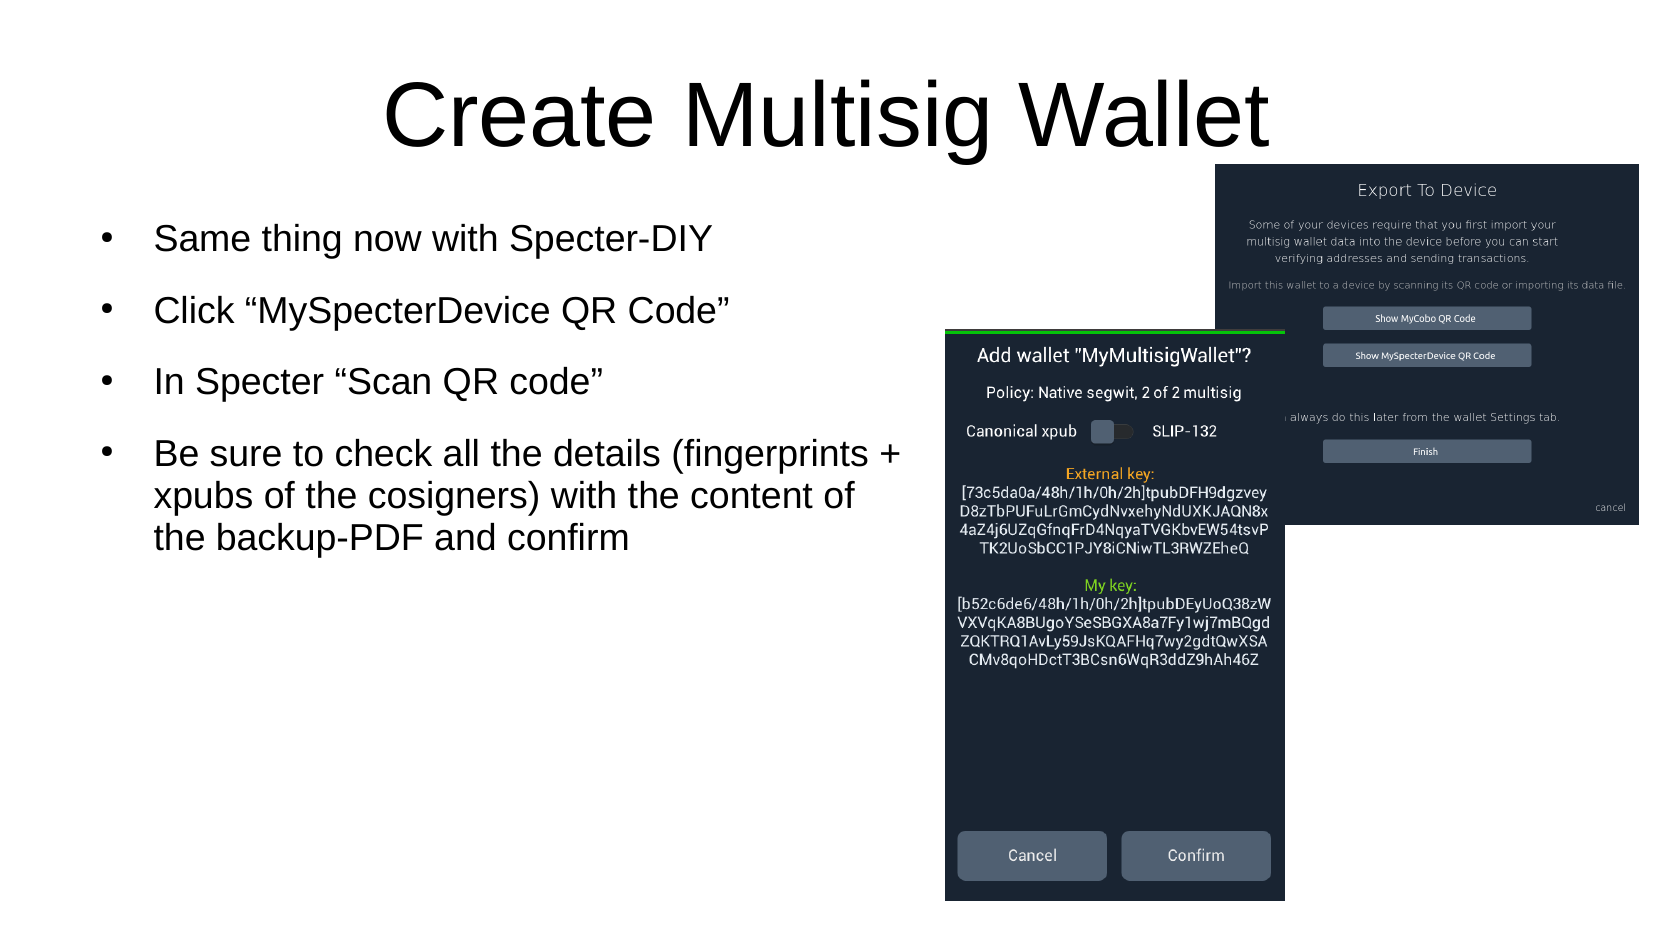

# Create Multisig Wallet
Same thing now with Specter-DIY
Click “MySpecterDevice QR Code”
In Specter “Scan QR code”
Be sure to check all the details (fingerprints + xpubs of the cosigners) with the content of the backup-PDF and confirm